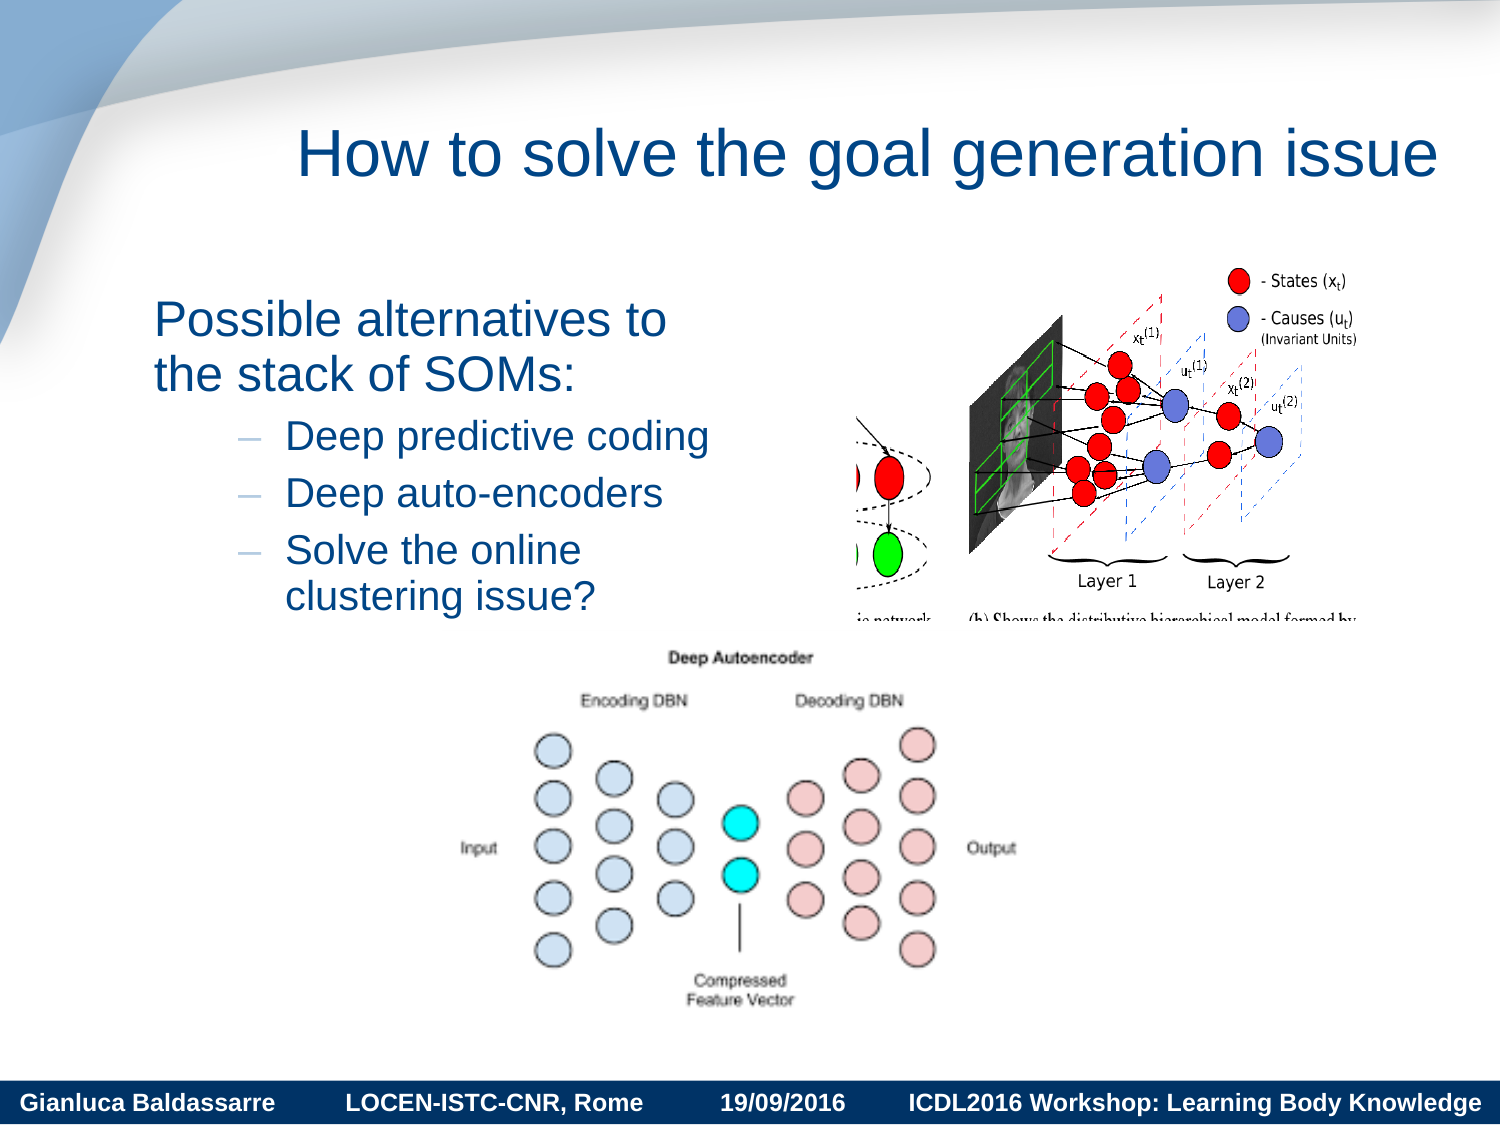

How to solve the goal generation issue
# Possible alternatives to the stack of SOMs:
Deep predictive coding
Deep auto-encoders
Solve the online clustering issue?